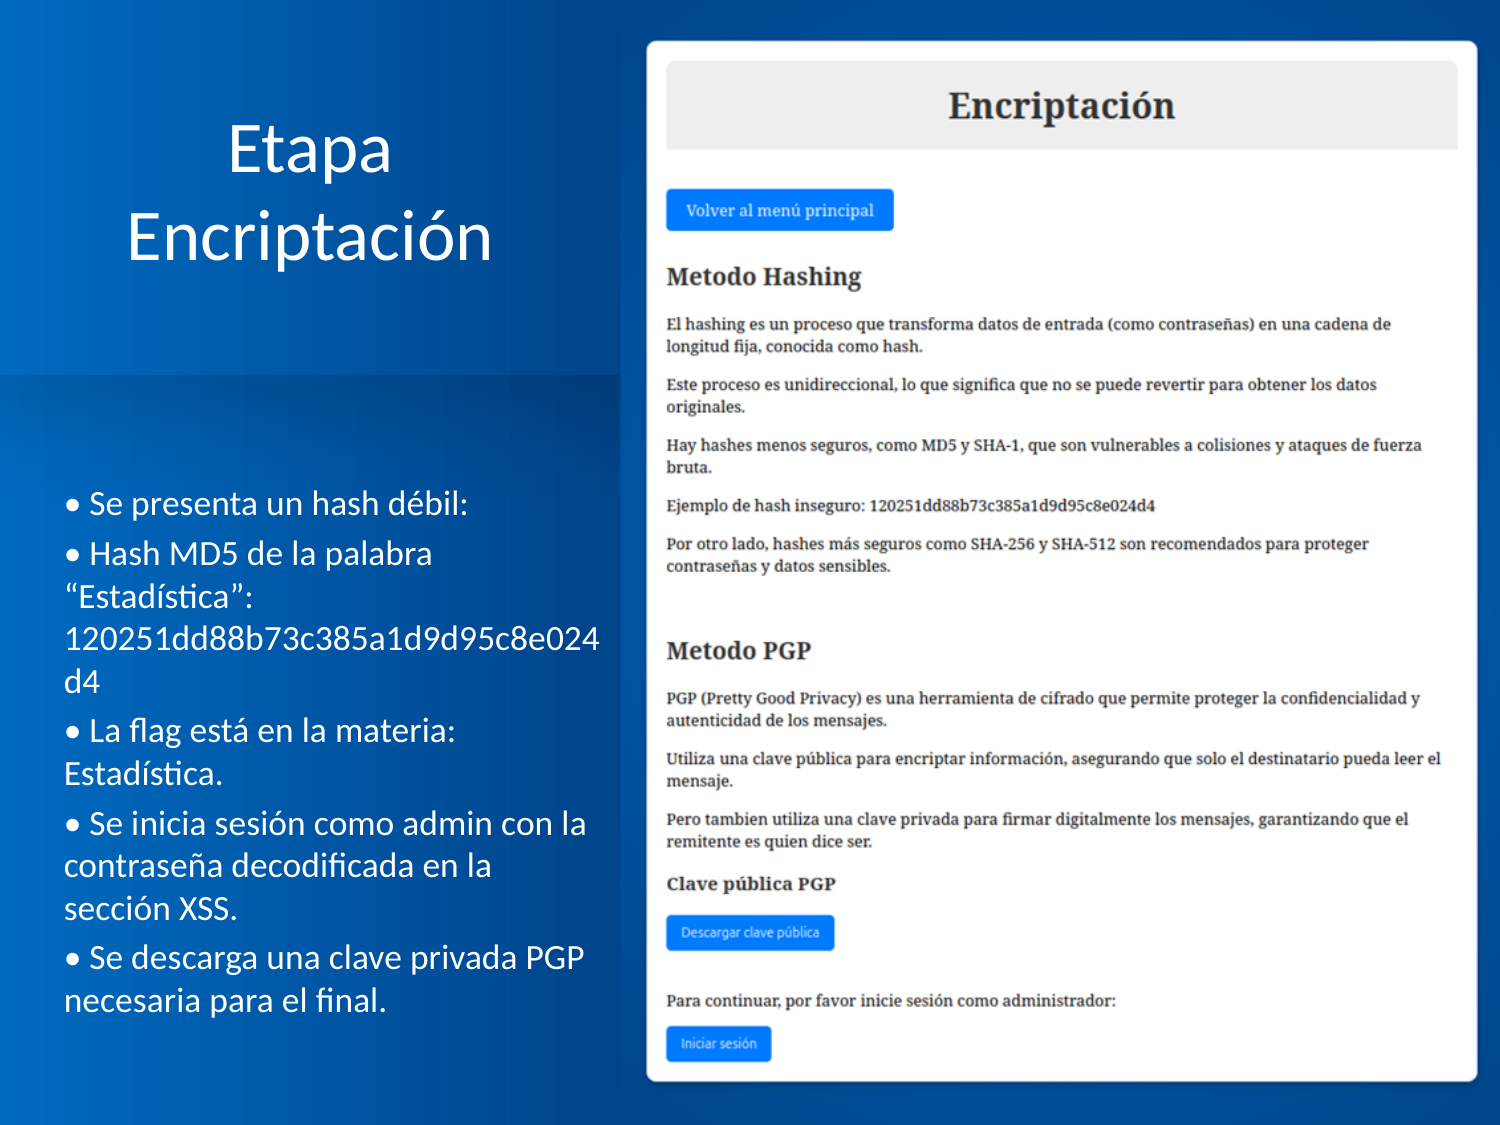

# Etapa Encriptación
• Se presenta un hash débil:
• Hash MD5 de la palabra “Estadística”: 120251dd88b73c385a1d9d95c8e024d4
• La flag está en la materia: Estadística.
• Se inicia sesión como admin con la contraseña decodificada en la sección XSS.
• Se descarga una clave privada PGP necesaria para el final.